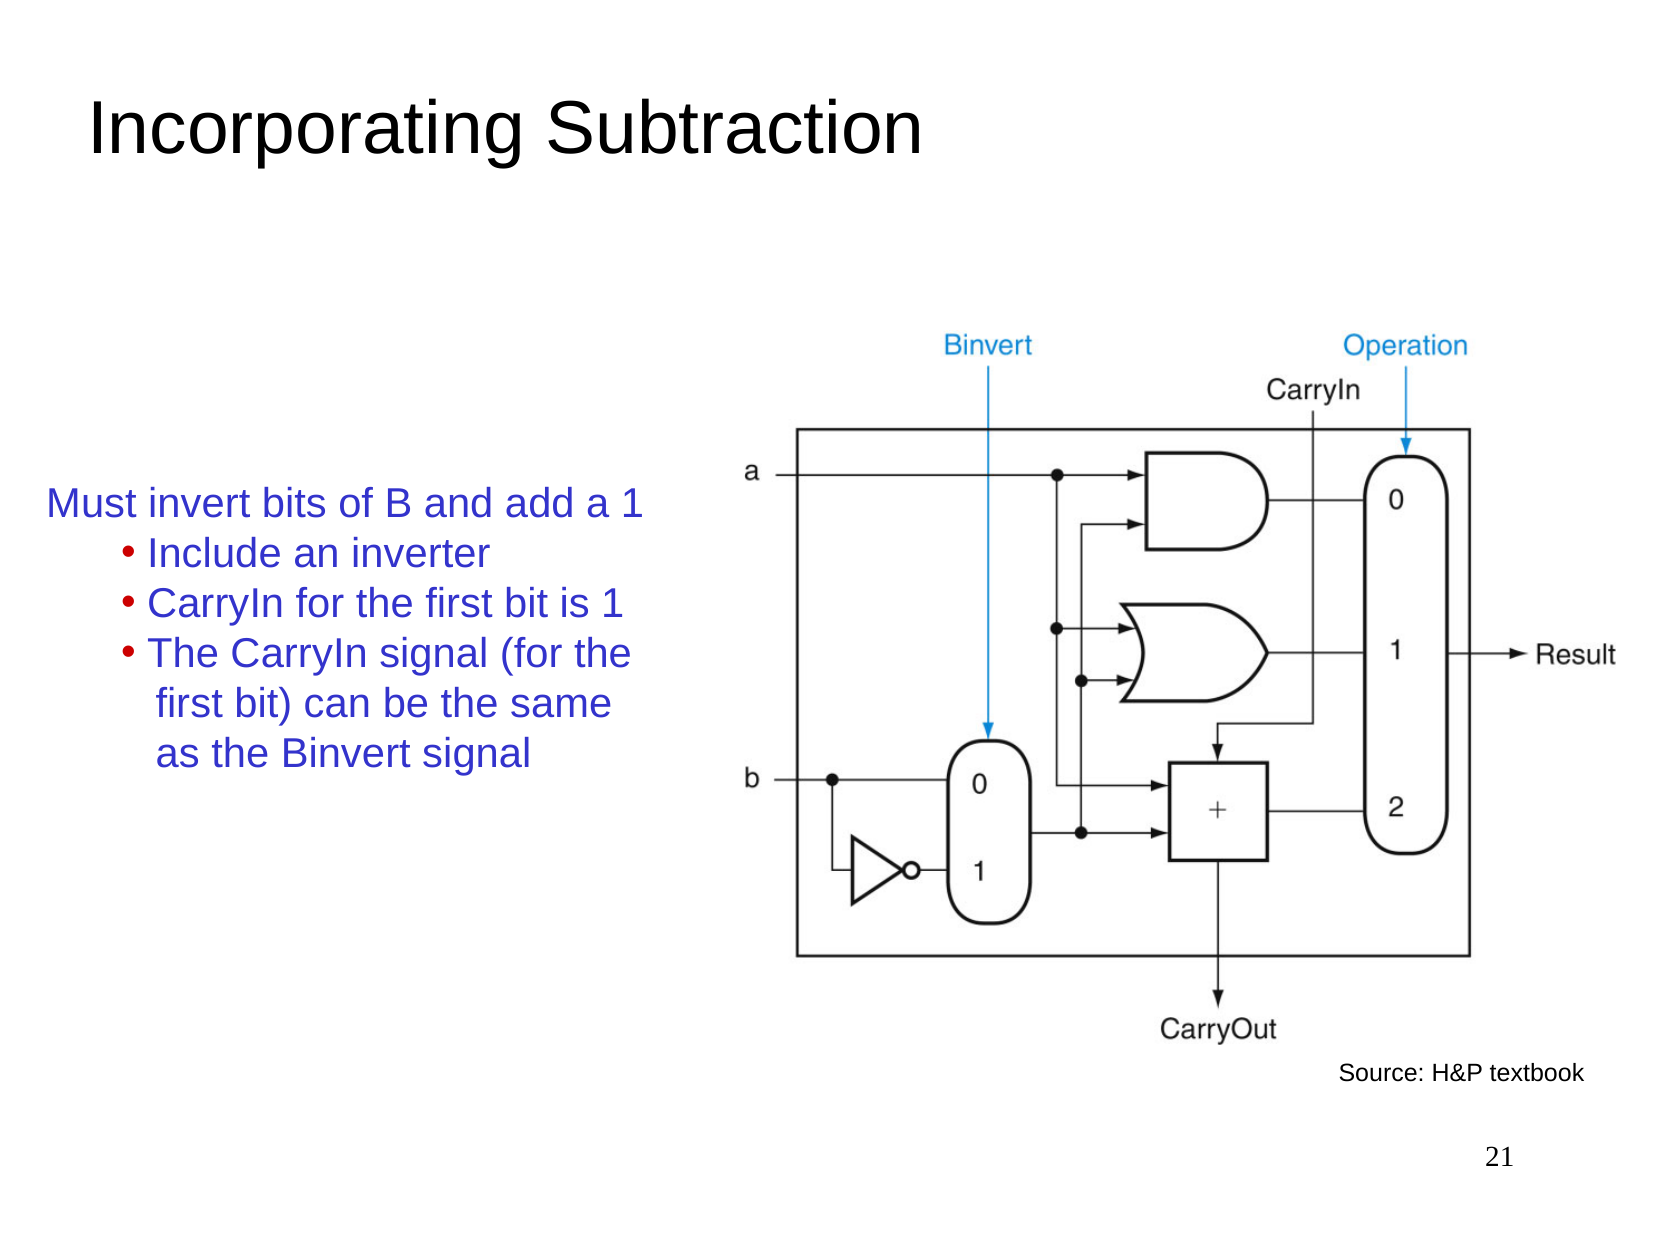

Incorporating Subtraction
Must invert bits of B and add a 1
 Include an inverter
 CarryIn for the first bit is 1
 The CarryIn signal (for the
 first bit) can be the same
 as the Binvert signal
Source: H&P textbook